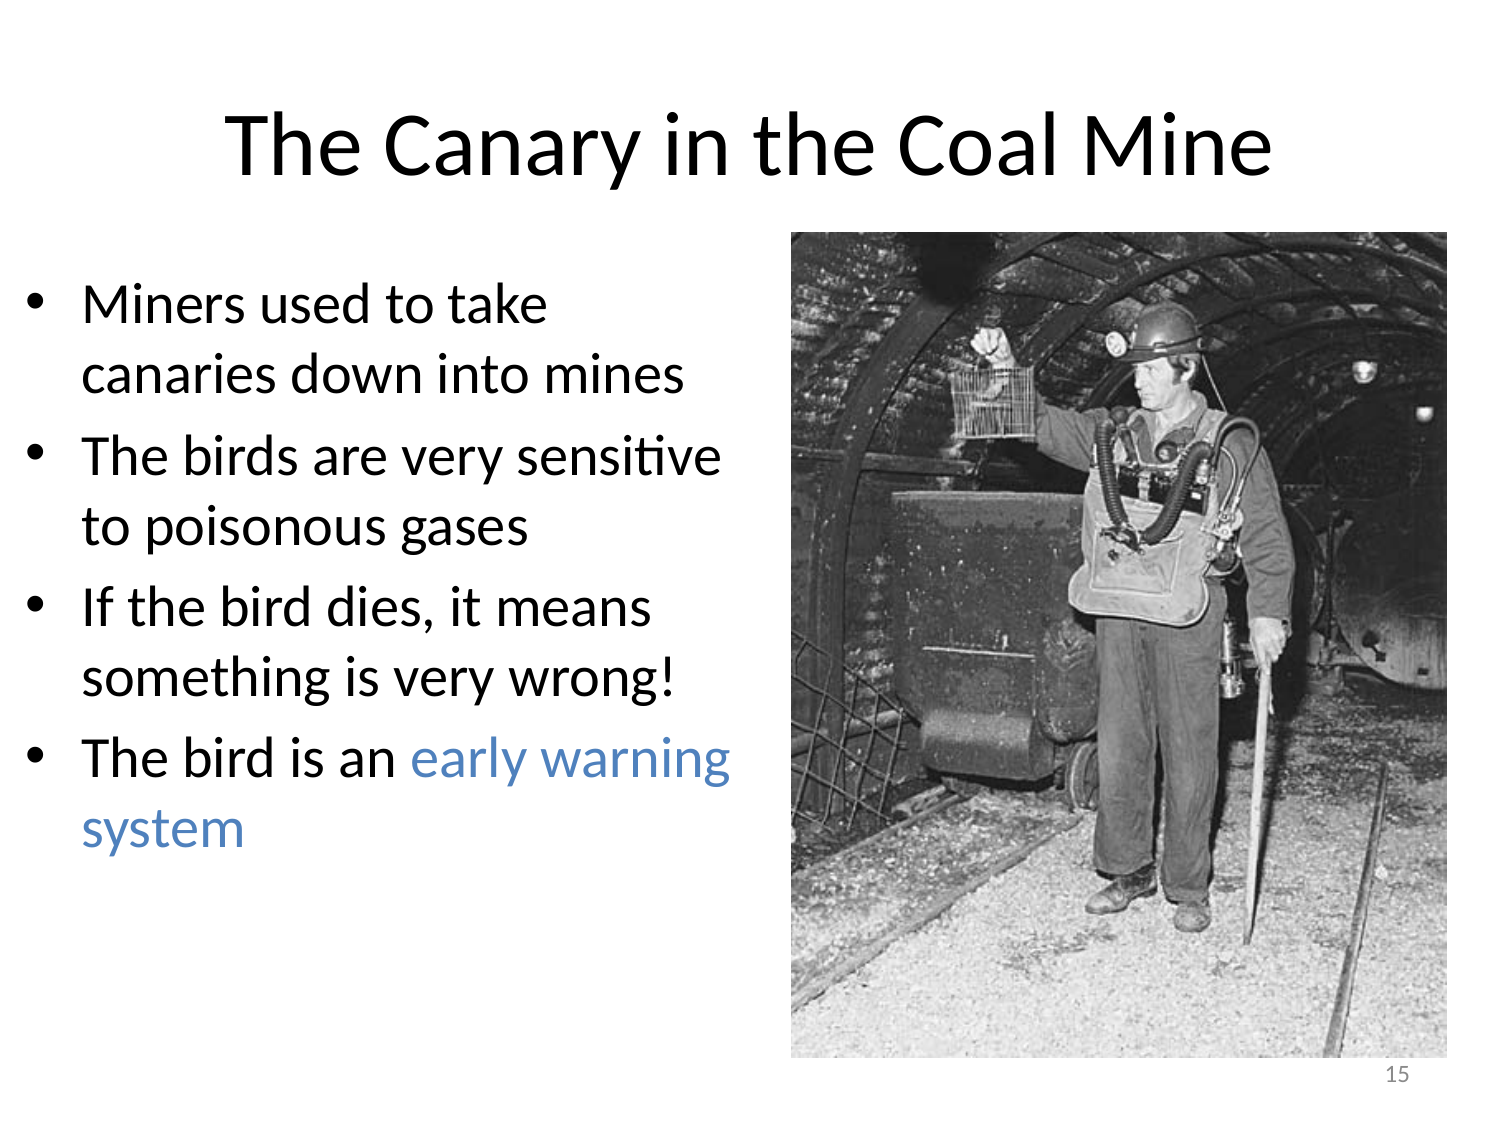

# The Canary in the Coal Mine
Miners used to take canaries down into mines
The birds are very sensitive to poisonous gases
If the bird dies, it means something is very wrong!
The bird is an early warning system